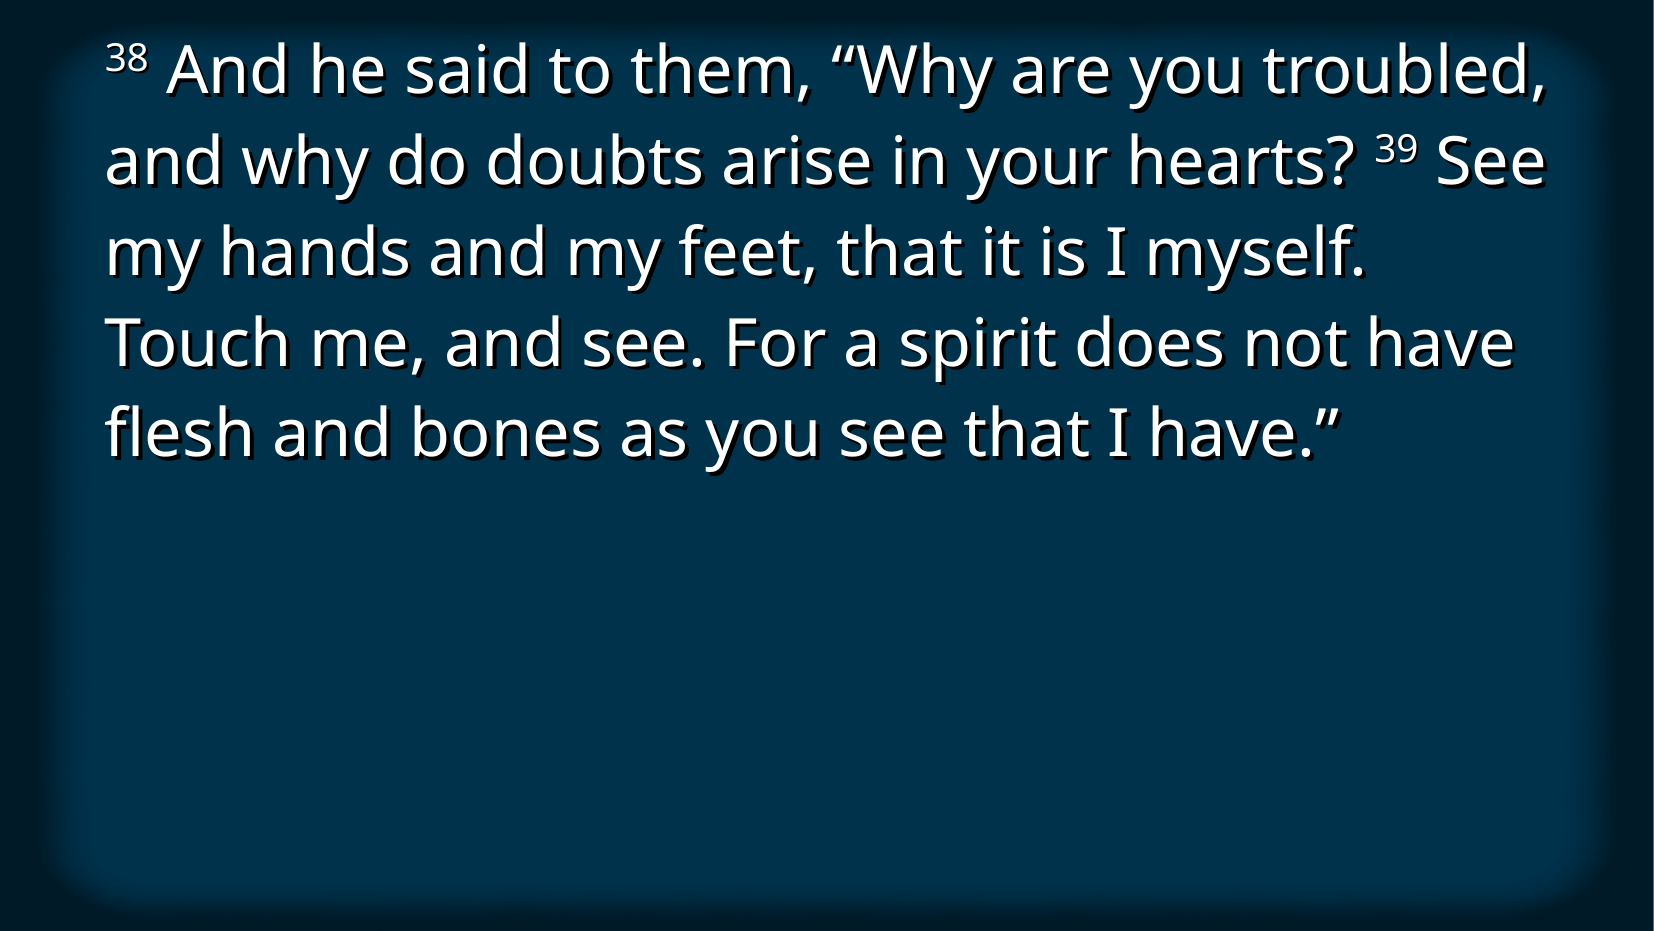

38 And he said to them, “Why are you troubled, and why do doubts arise in your hearts? 39 See my hands and my feet, that it is I myself. Touch me, and see. For a spirit does not have flesh and bones as you see that I have.”